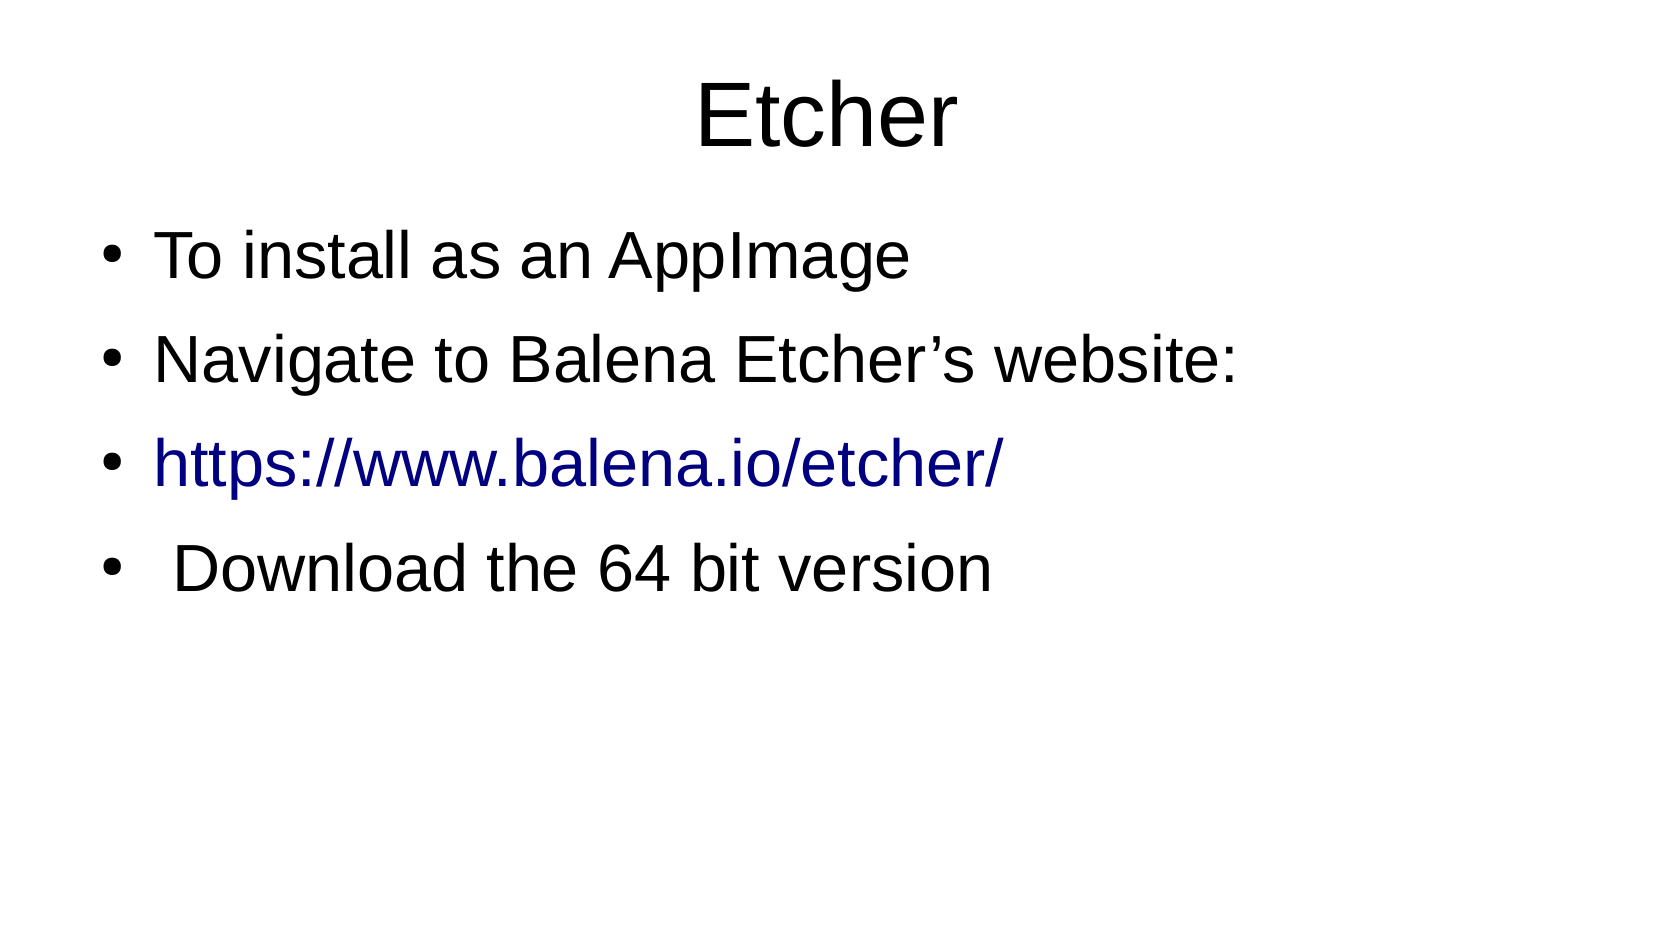

# Etcher
To install as an AppImage
Navigate to Balena Etcher’s website:
https://www.balena.io/etcher/
 Download the 64 bit version